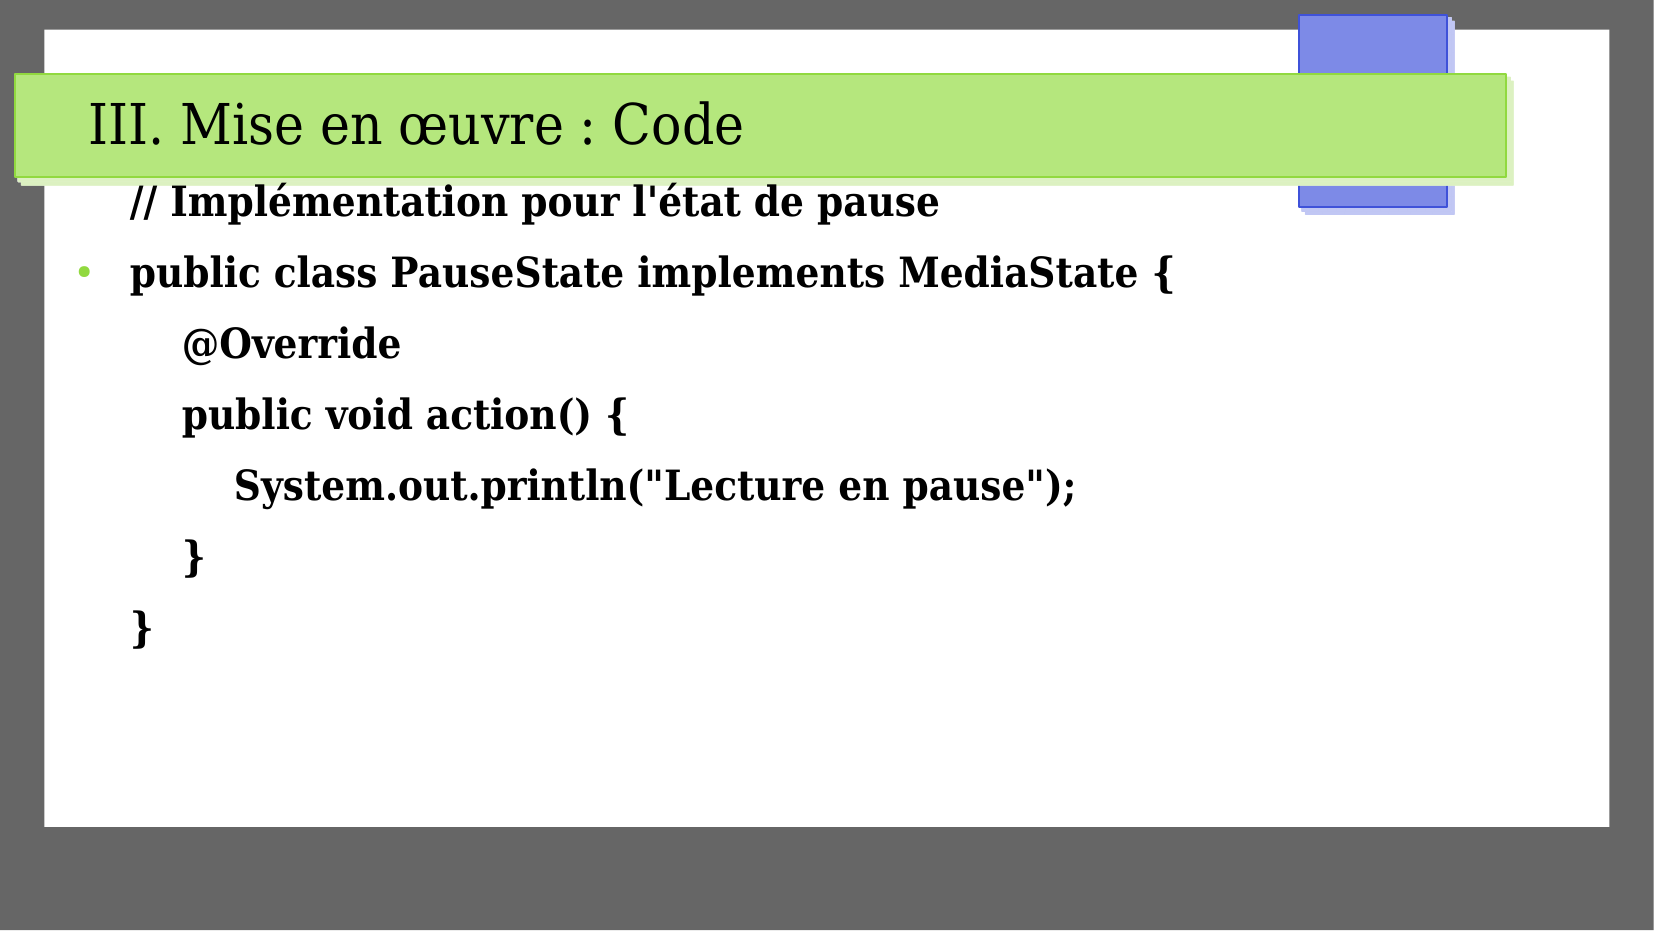

# III. Mise en œuvre : Code
// Implémentation pour l'état de pause
public class PauseState implements MediaState {
 @Override
 public void action() {
 System.out.println("Lecture en pause");
 }
}